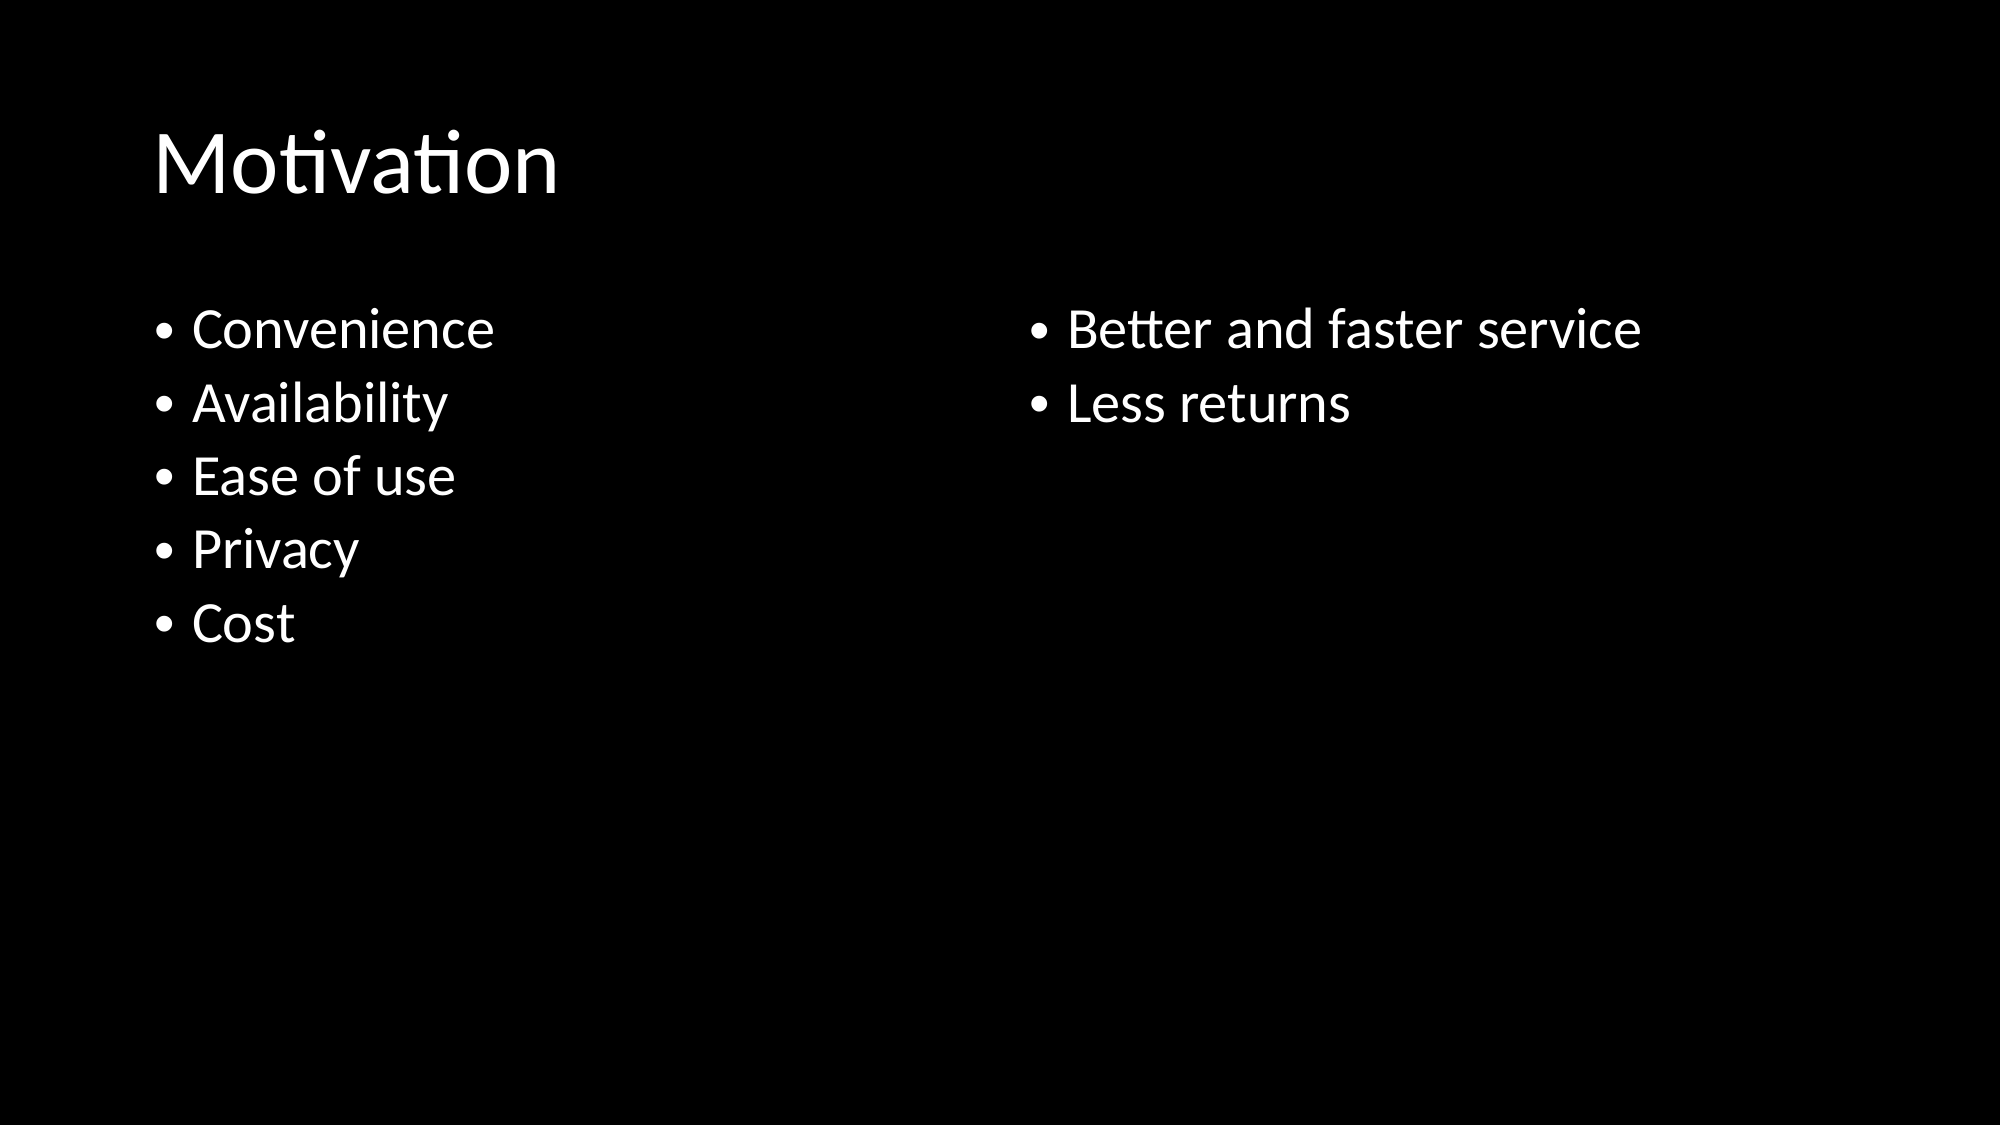

Motivation
Convenience
Availability
Ease of use
Privacy
Cost
# Better and faster service
Less returns